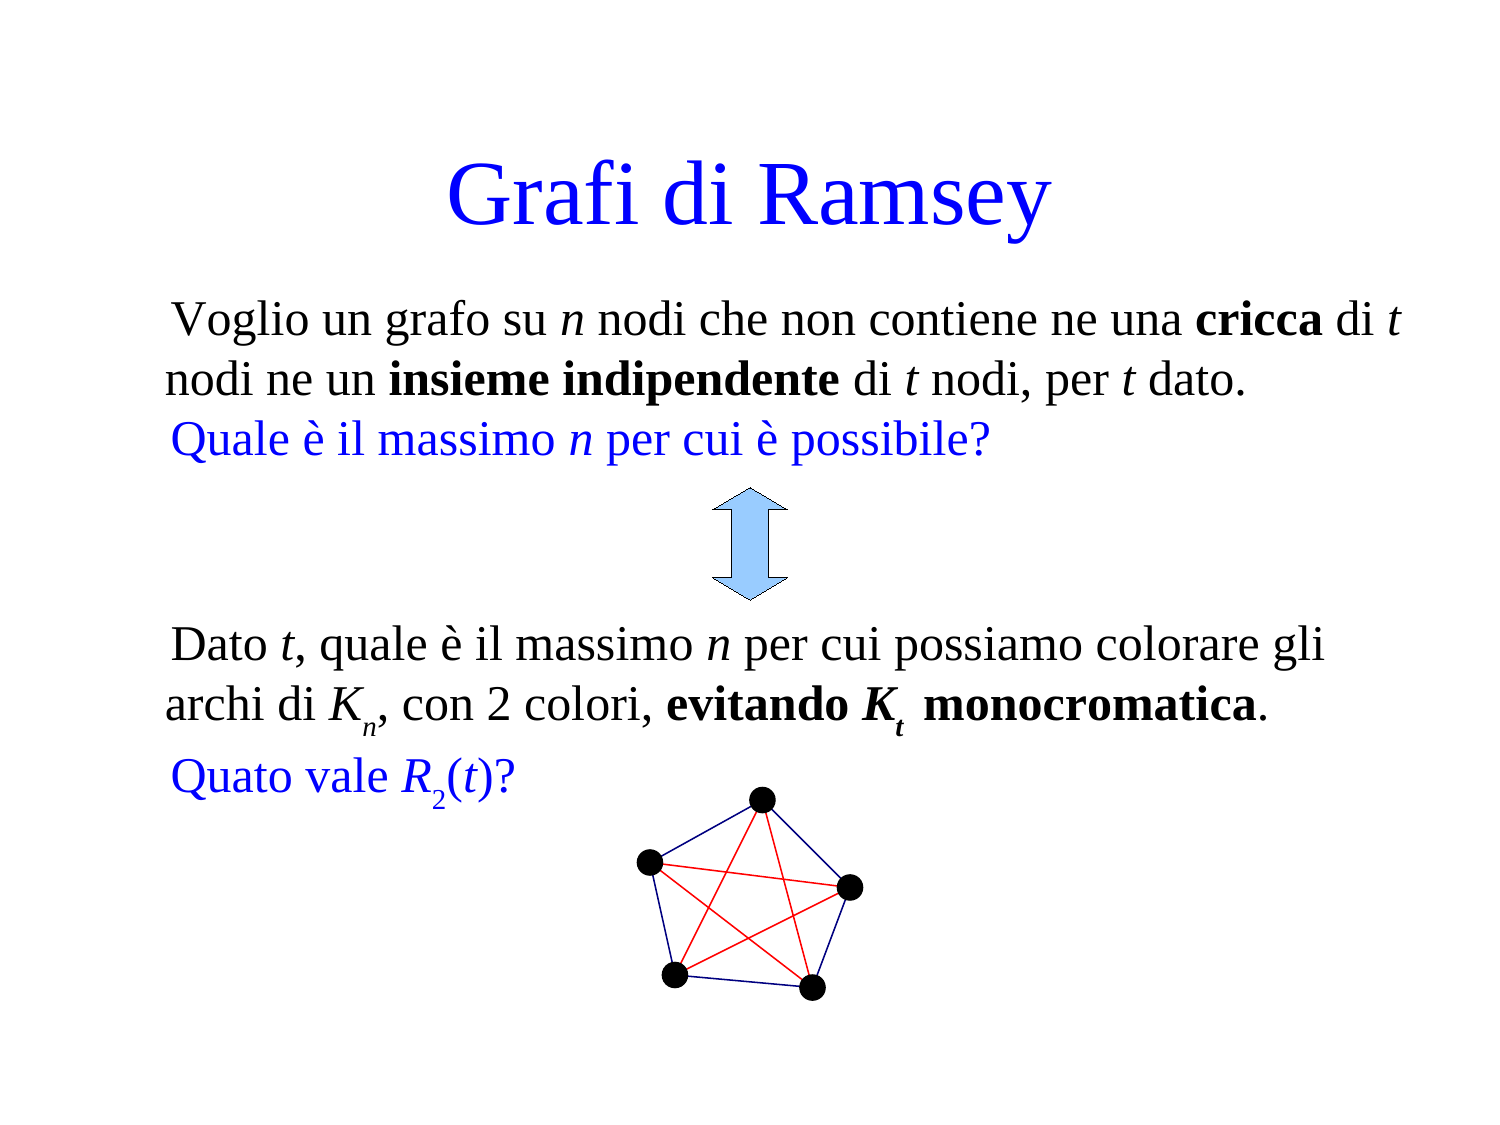

# Grafi di Ramsey
Voglio un grafo su n nodi che non contiene ne una cricca di t nodi ne un insieme indipendente di t nodi, per t dato.
Quale è il massimo n per cui è possibile?
Dato t, quale è il massimo n per cui possiamo colorare gli archi di Kn, con 2 colori, evitando Kt monocromatica.
Quato vale R2(t)?